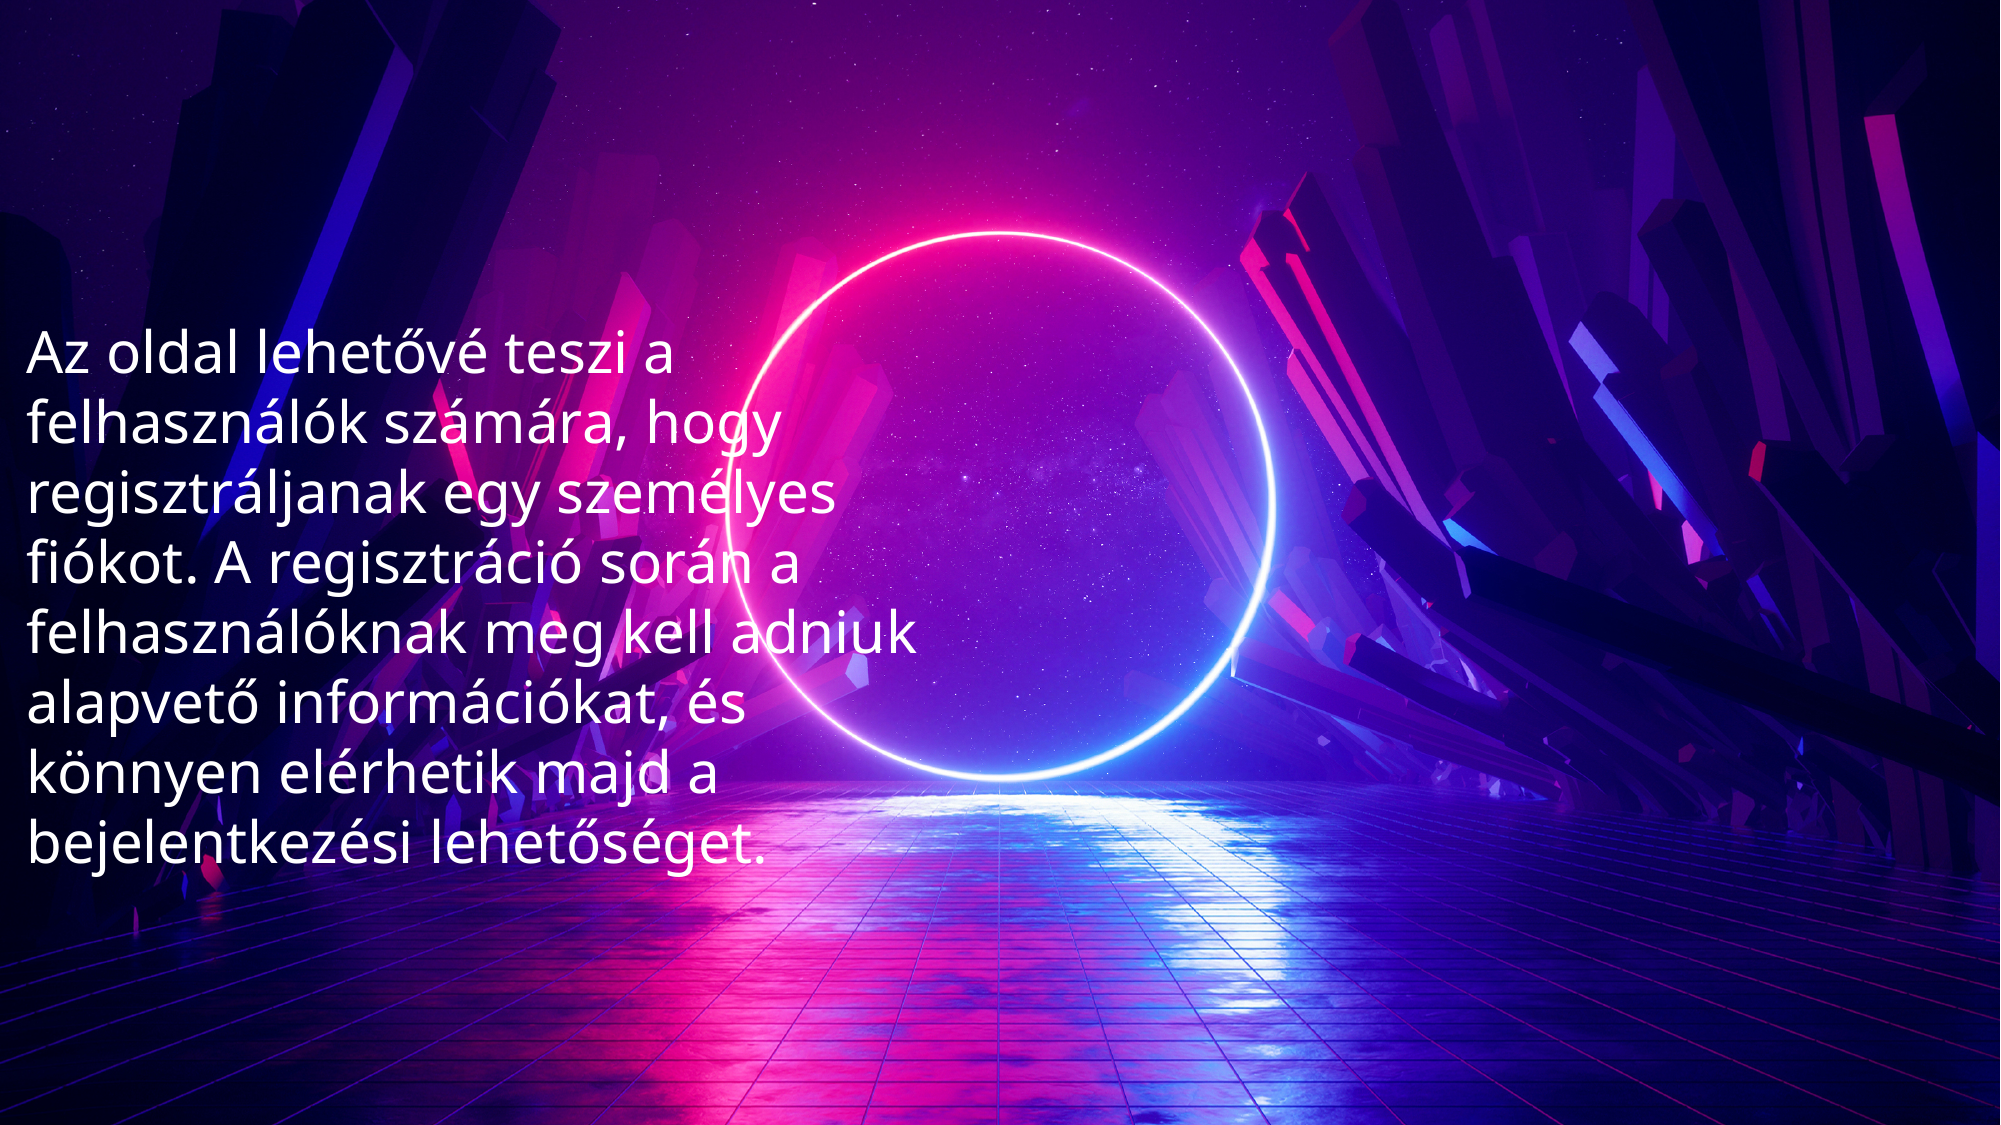

#
Az oldal lehetővé teszi a felhasználók számára, hogy regisztráljanak egy személyes fiókot. A regisztráció során a felhasználóknak meg kell adniuk alapvető információkat, és könnyen elérhetik majd a bejelentkezési lehetőséget.